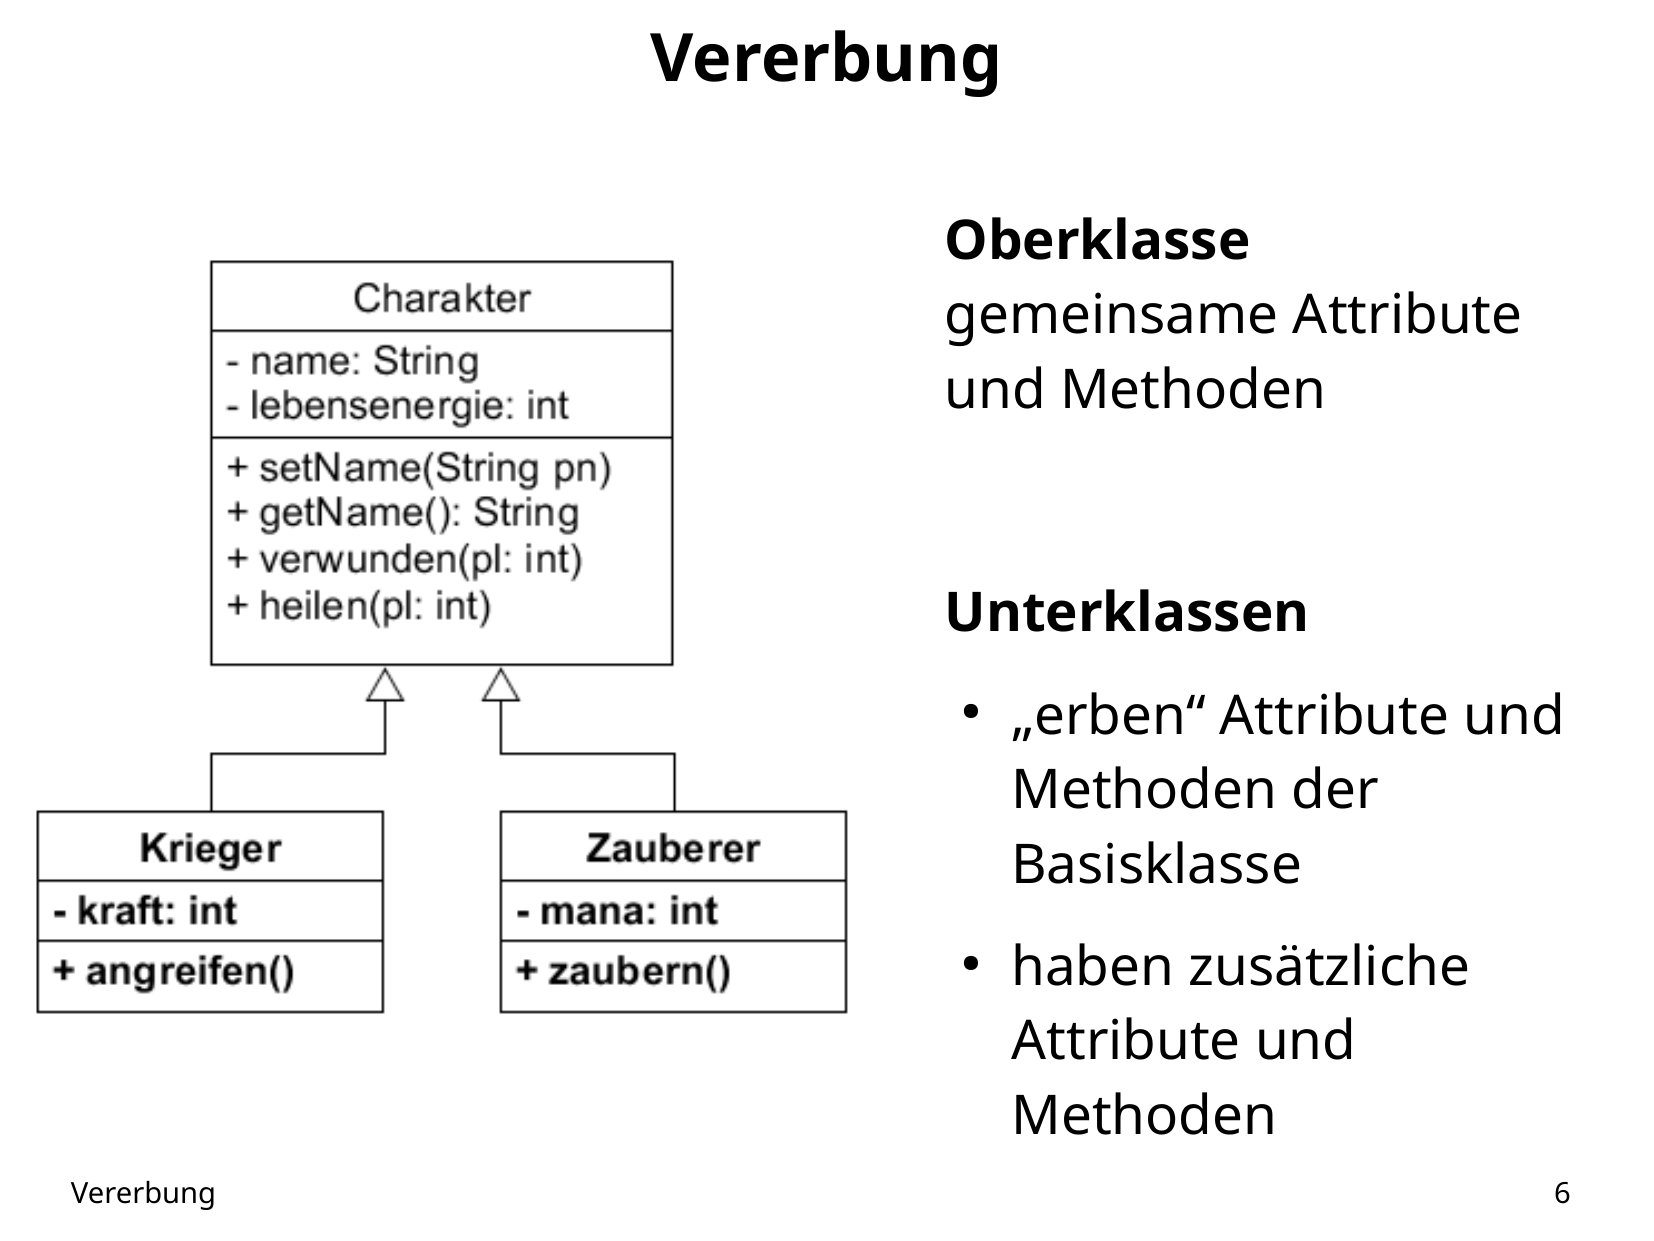

# Vererbung
Oberklasse
gemeinsame Attribute und Methoden
Unterklassen
„erben“ Attribute und Methoden der Basisklasse
haben zusätzliche Attribute und Methoden
Vererbung
6